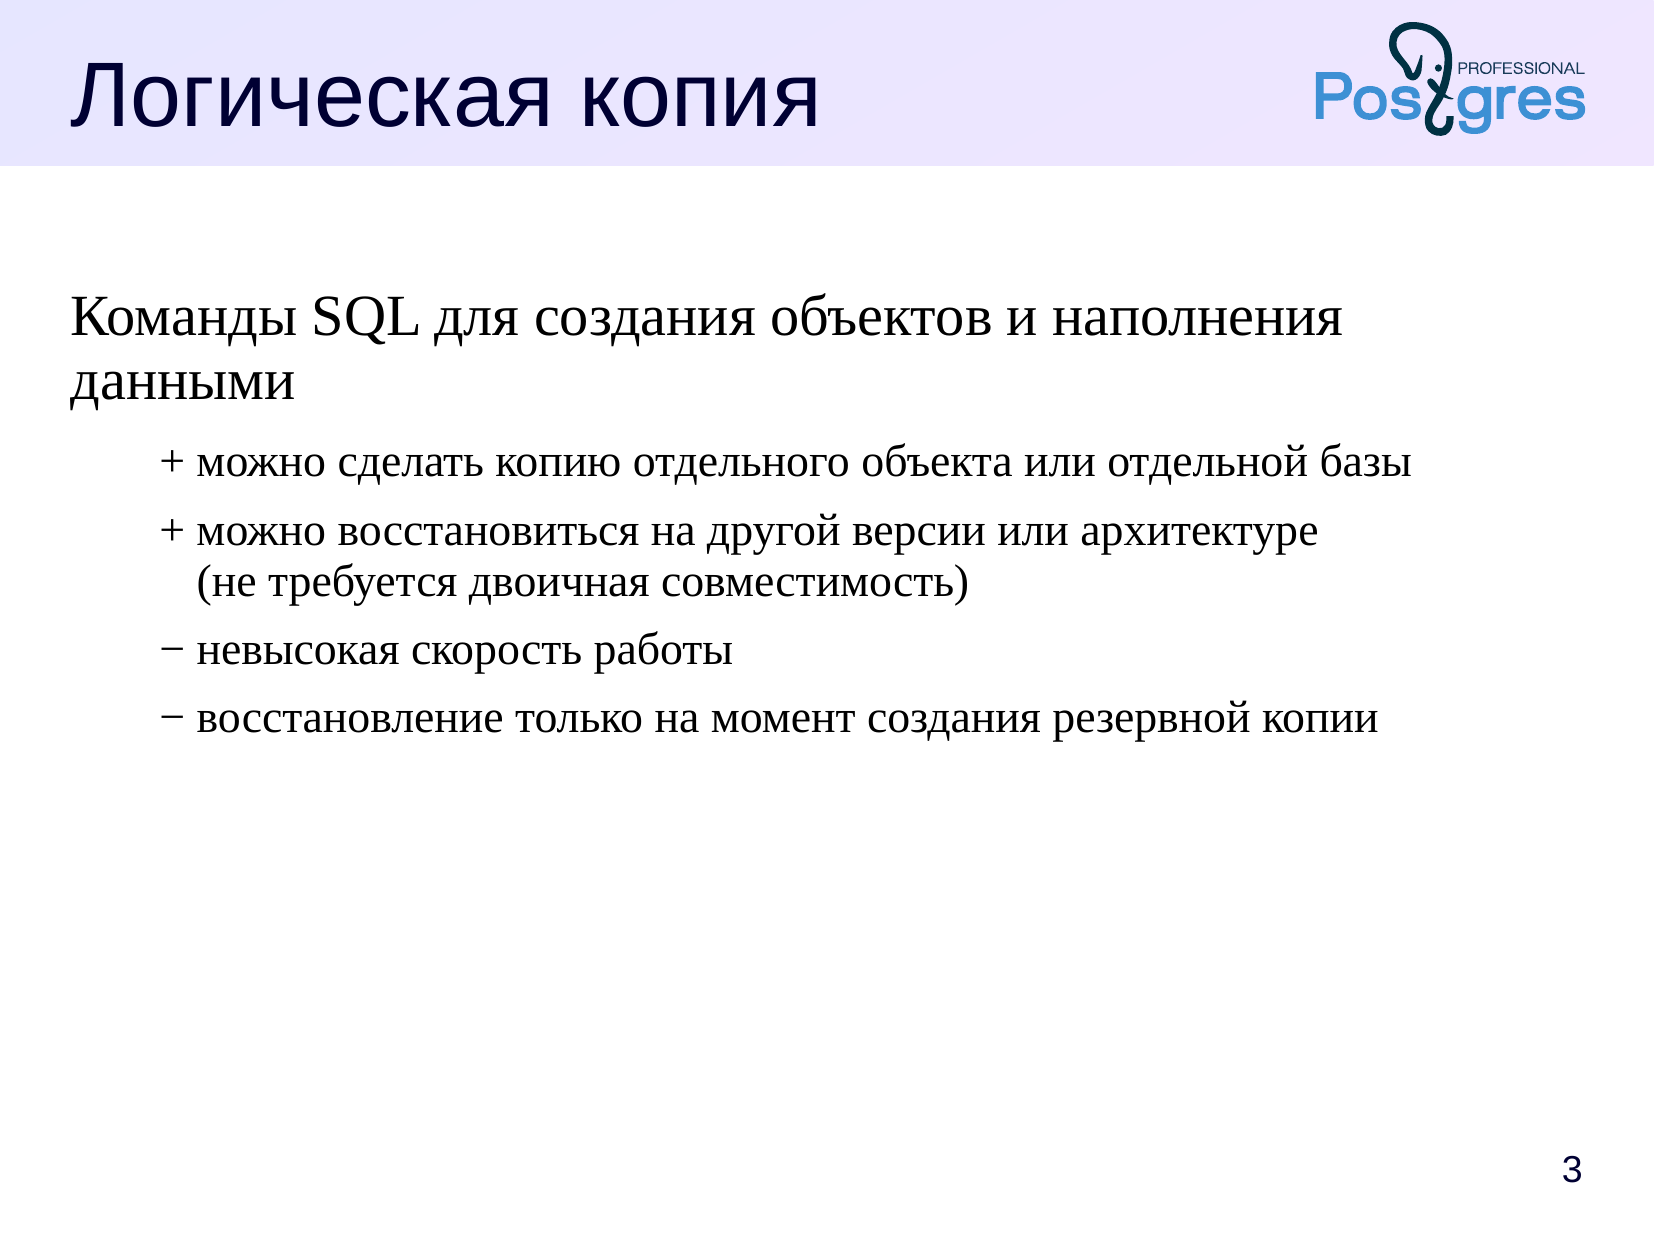

# Логическая копия
Команды SQL для создания объектов и наполнения данными
+ можно сделать копию отдельного объекта или отдельной базы
+ можно восстановиться на другой версии или архитектуре
+ (не требуется двоичная совместимость)
− невысокая скорость работы
− восстановление только на момент создания резервной копии